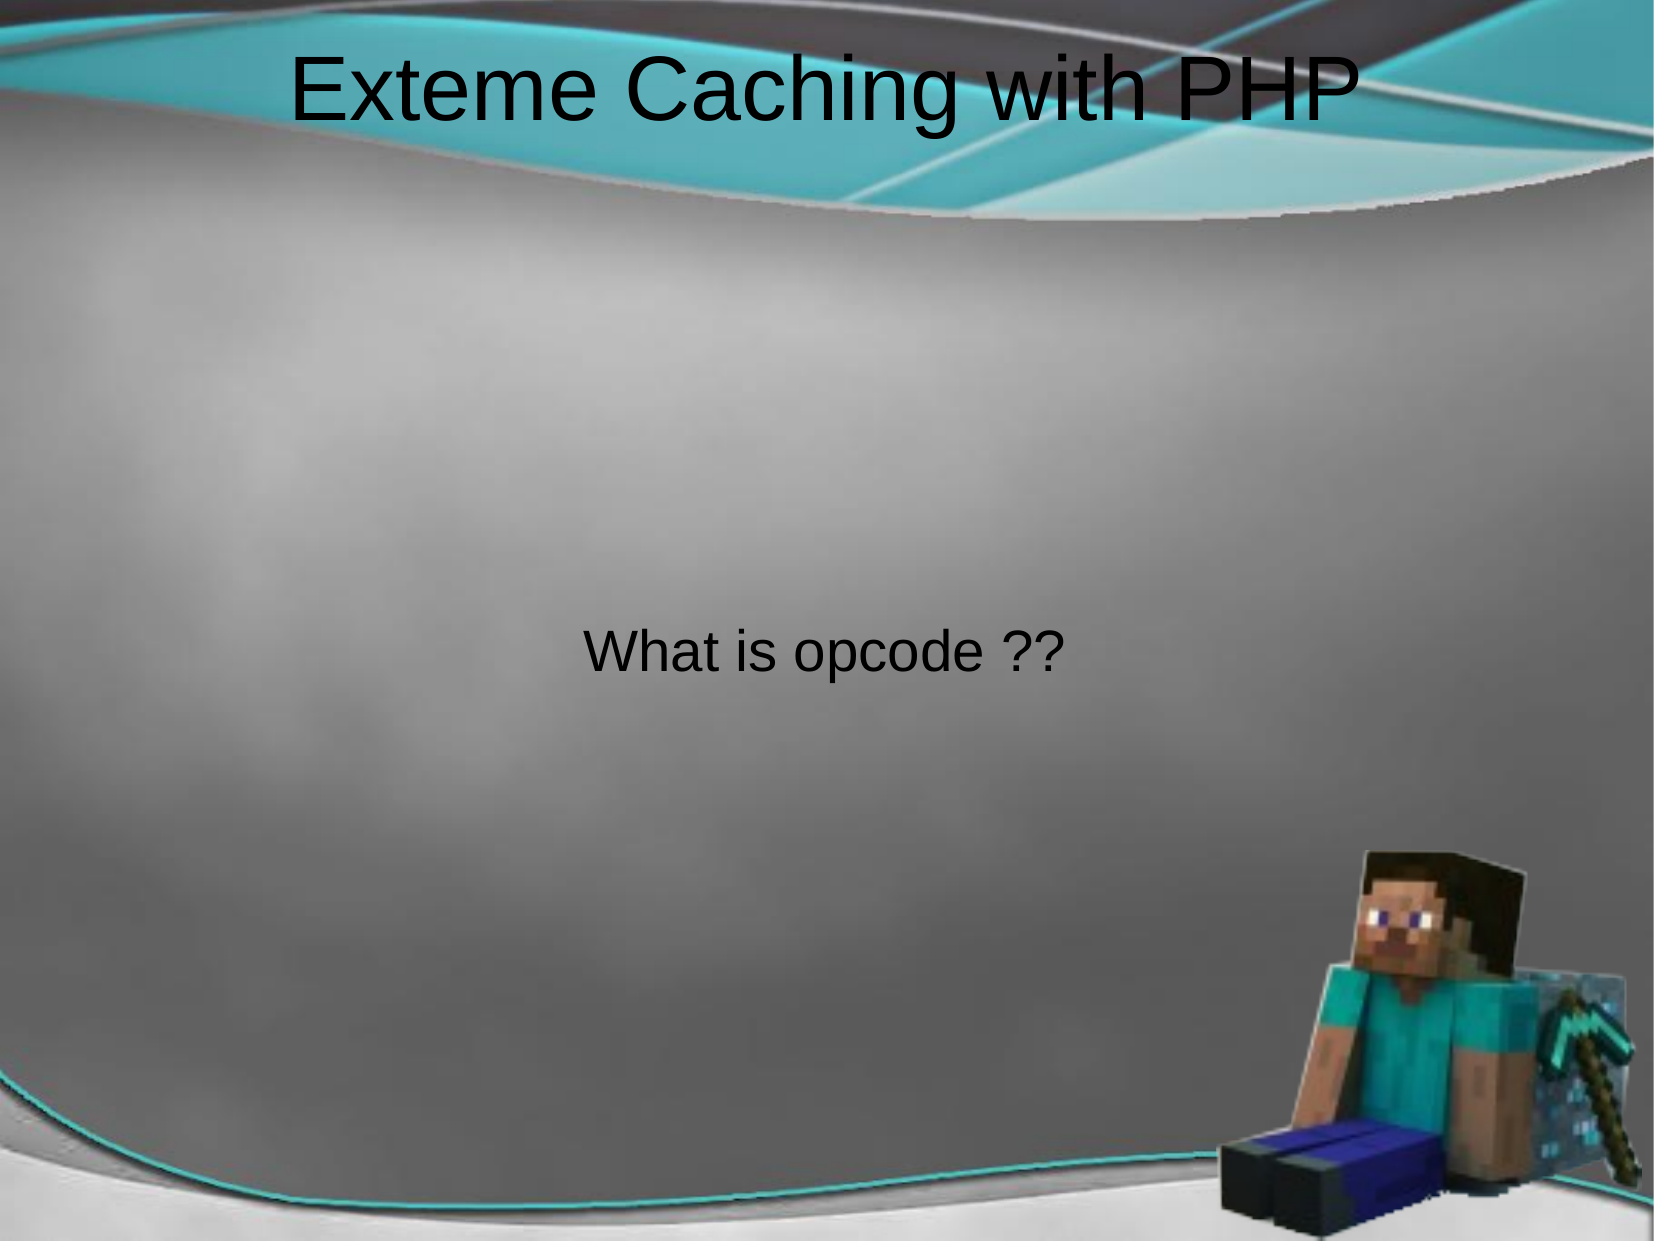

Exteme Caching with PHP
# What is opcode ??